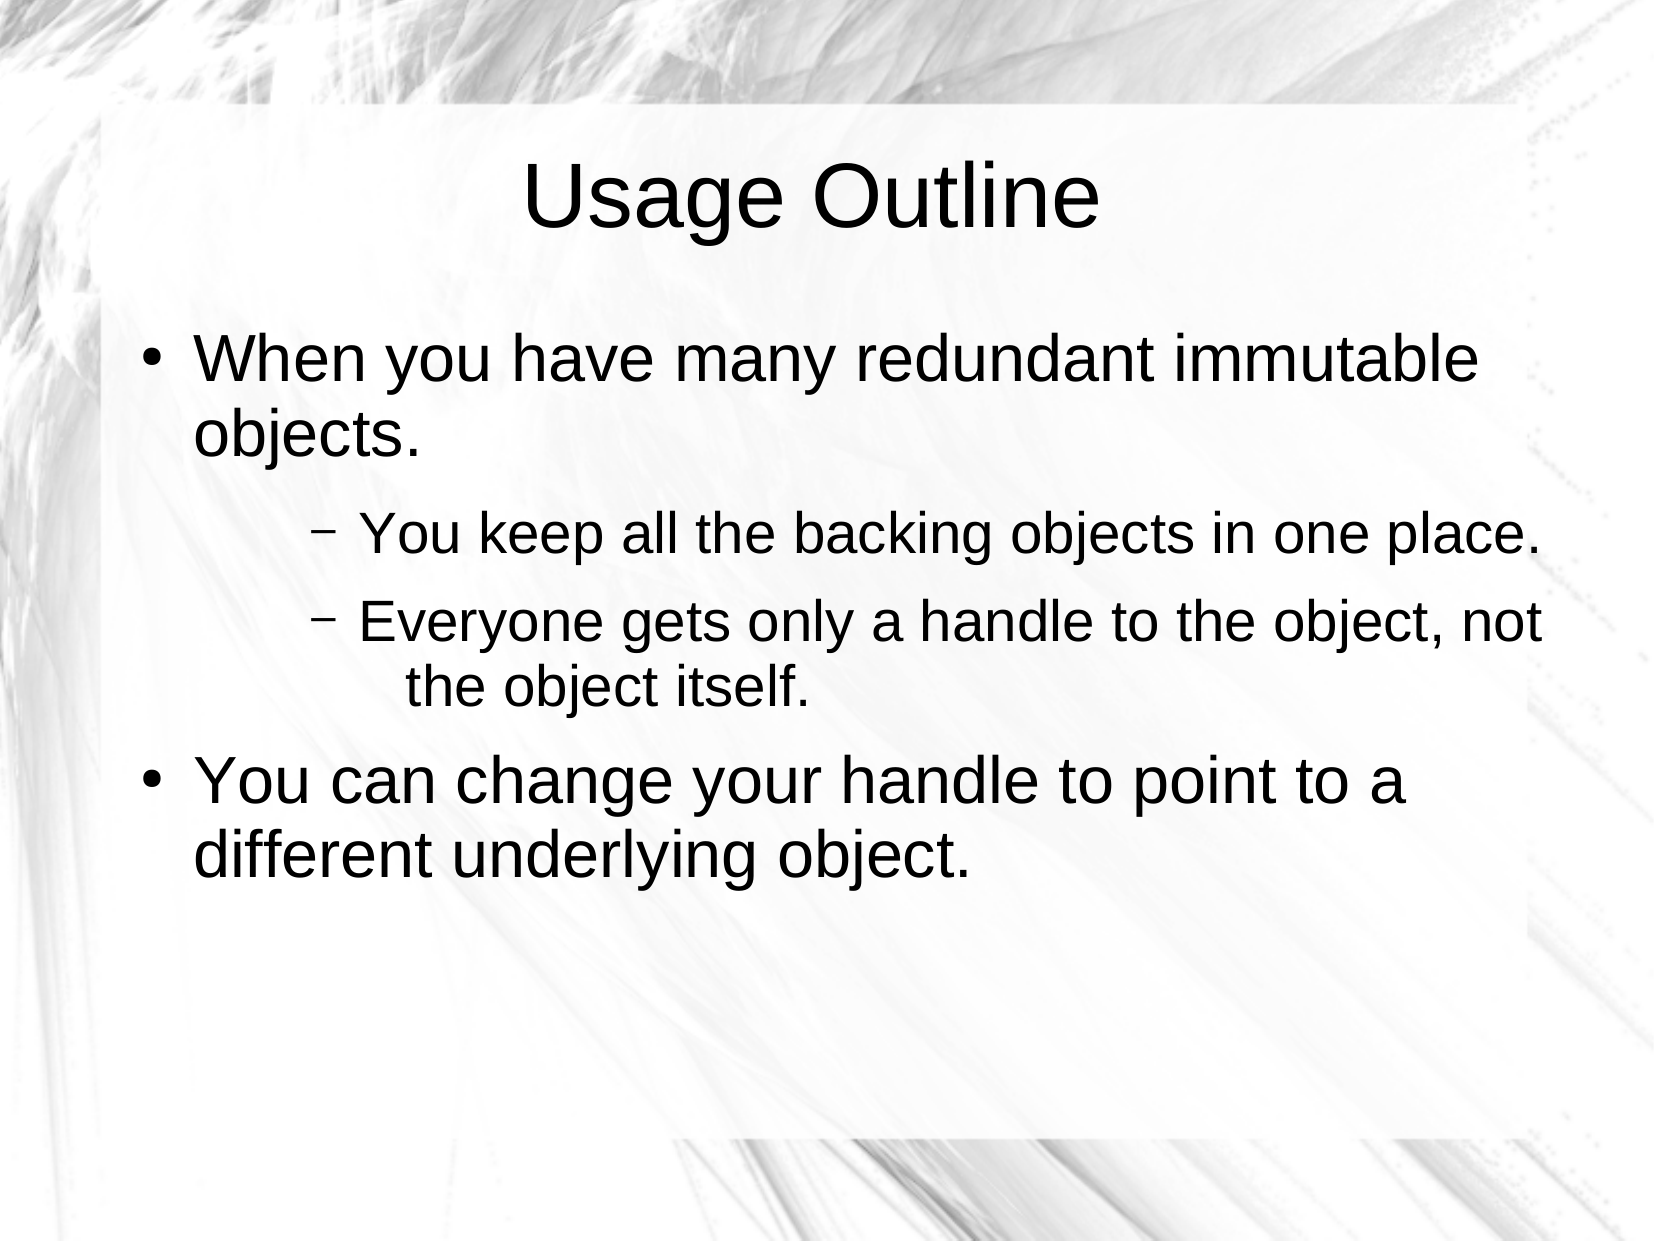

# Usage Outline
When you have many redundant immutable objects.
You keep all the backing objects in one place.
Everyone gets only a handle to the object, not the object itself.
You can change your handle to point to a different underlying object.